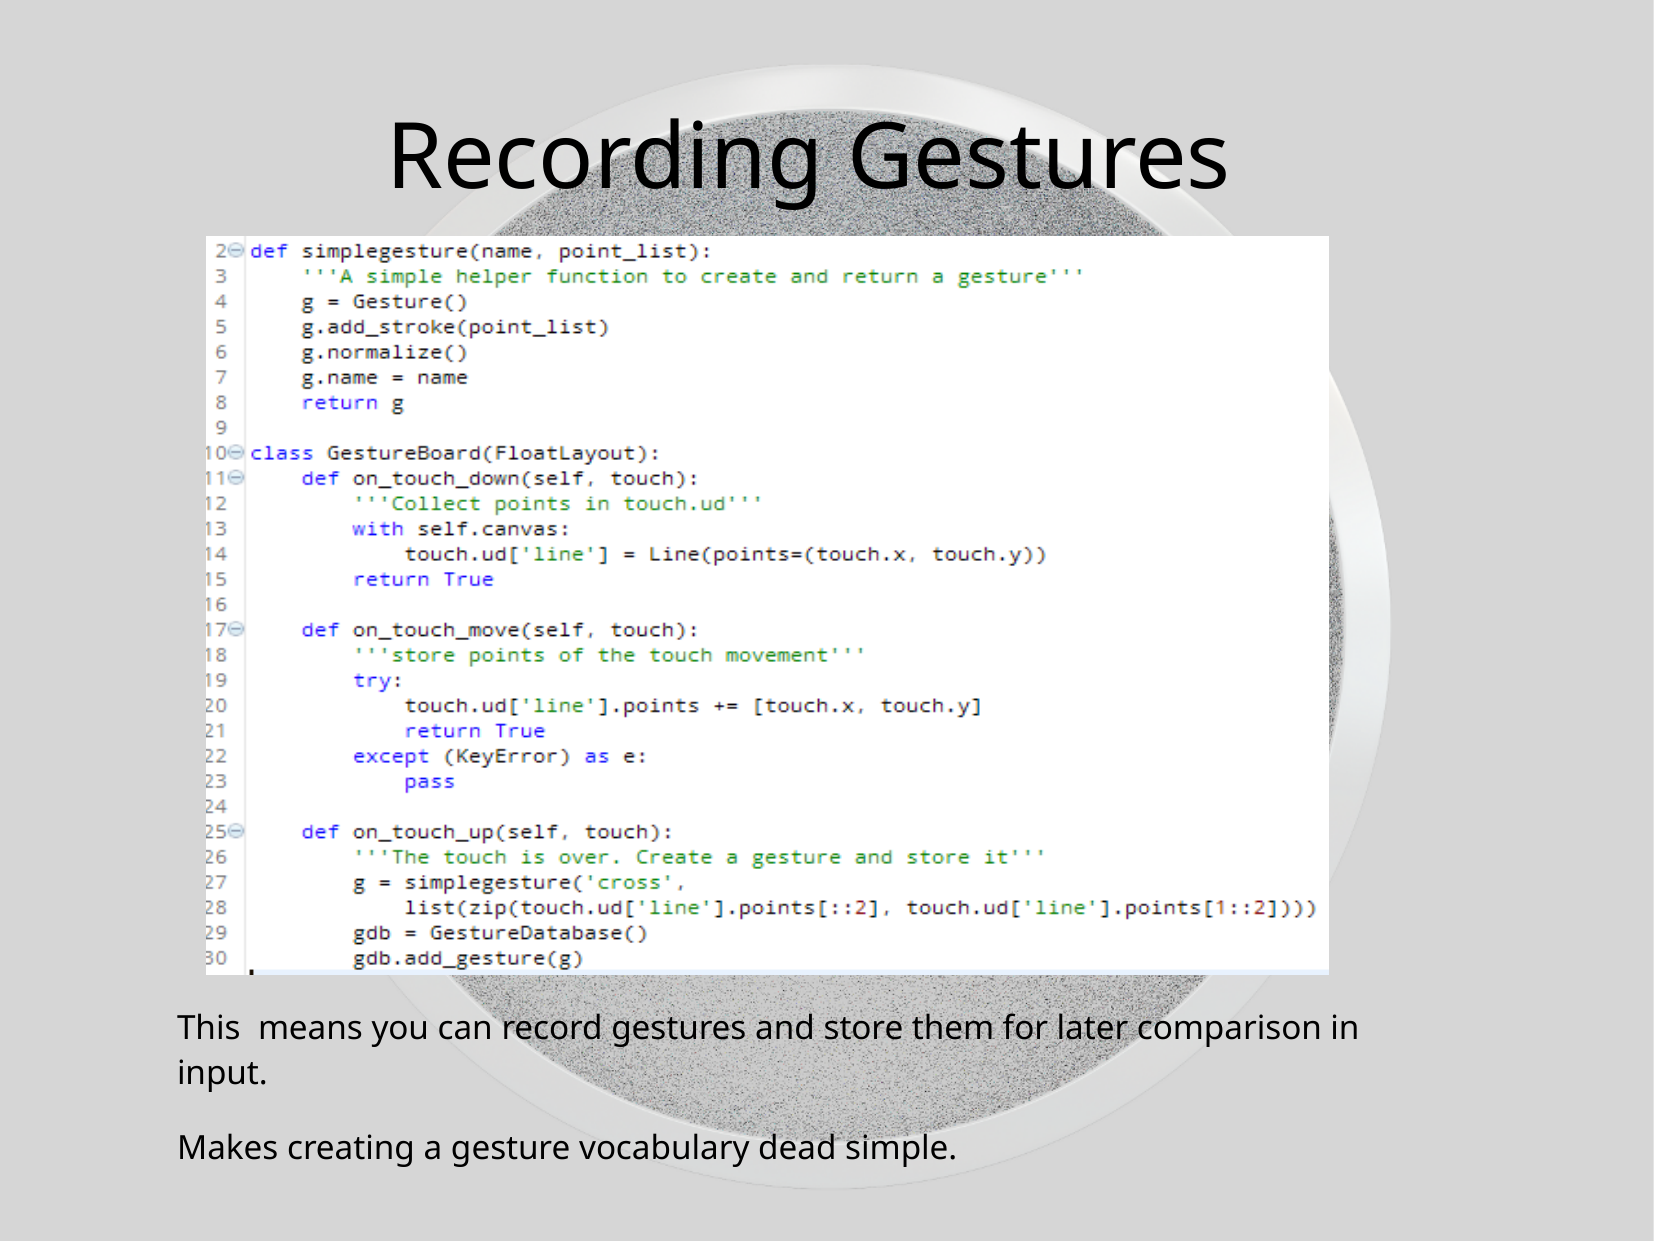

# Recording Gestures
This means you can record gestures and store them for later comparison in input.
Makes creating a gesture vocabulary dead simple.